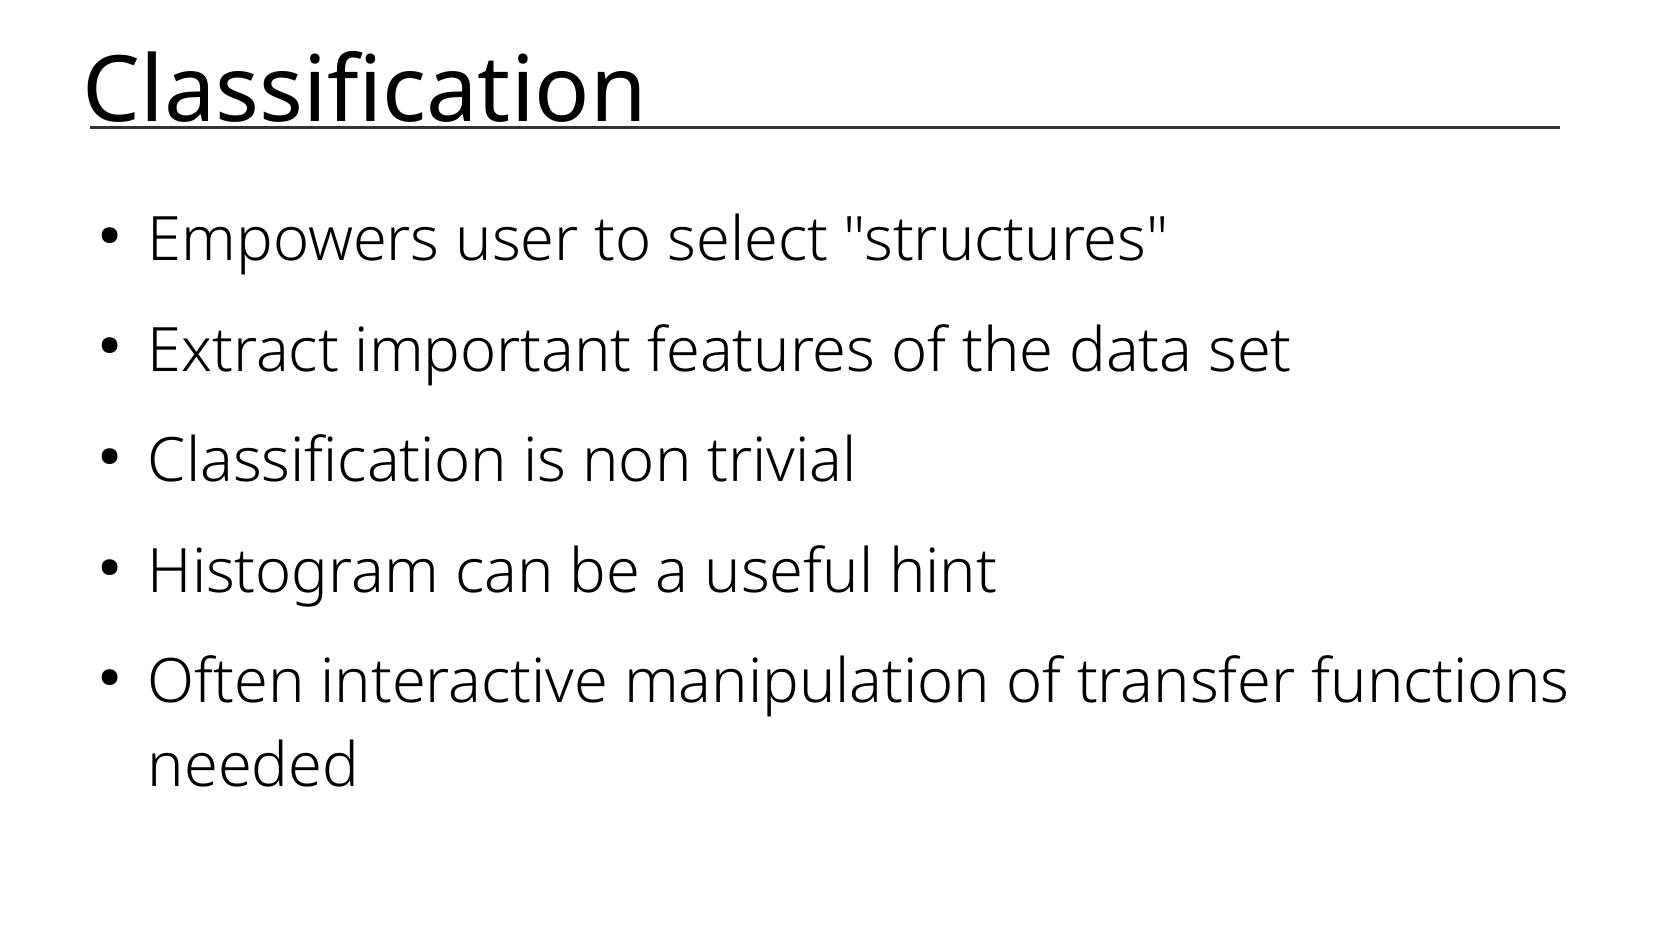

# Classification
Empowers user to select "structures"
Extract important features of the data set
Classification is non trivial
Histogram can be a useful hint
Often interactive manipulation of transfer functions needed